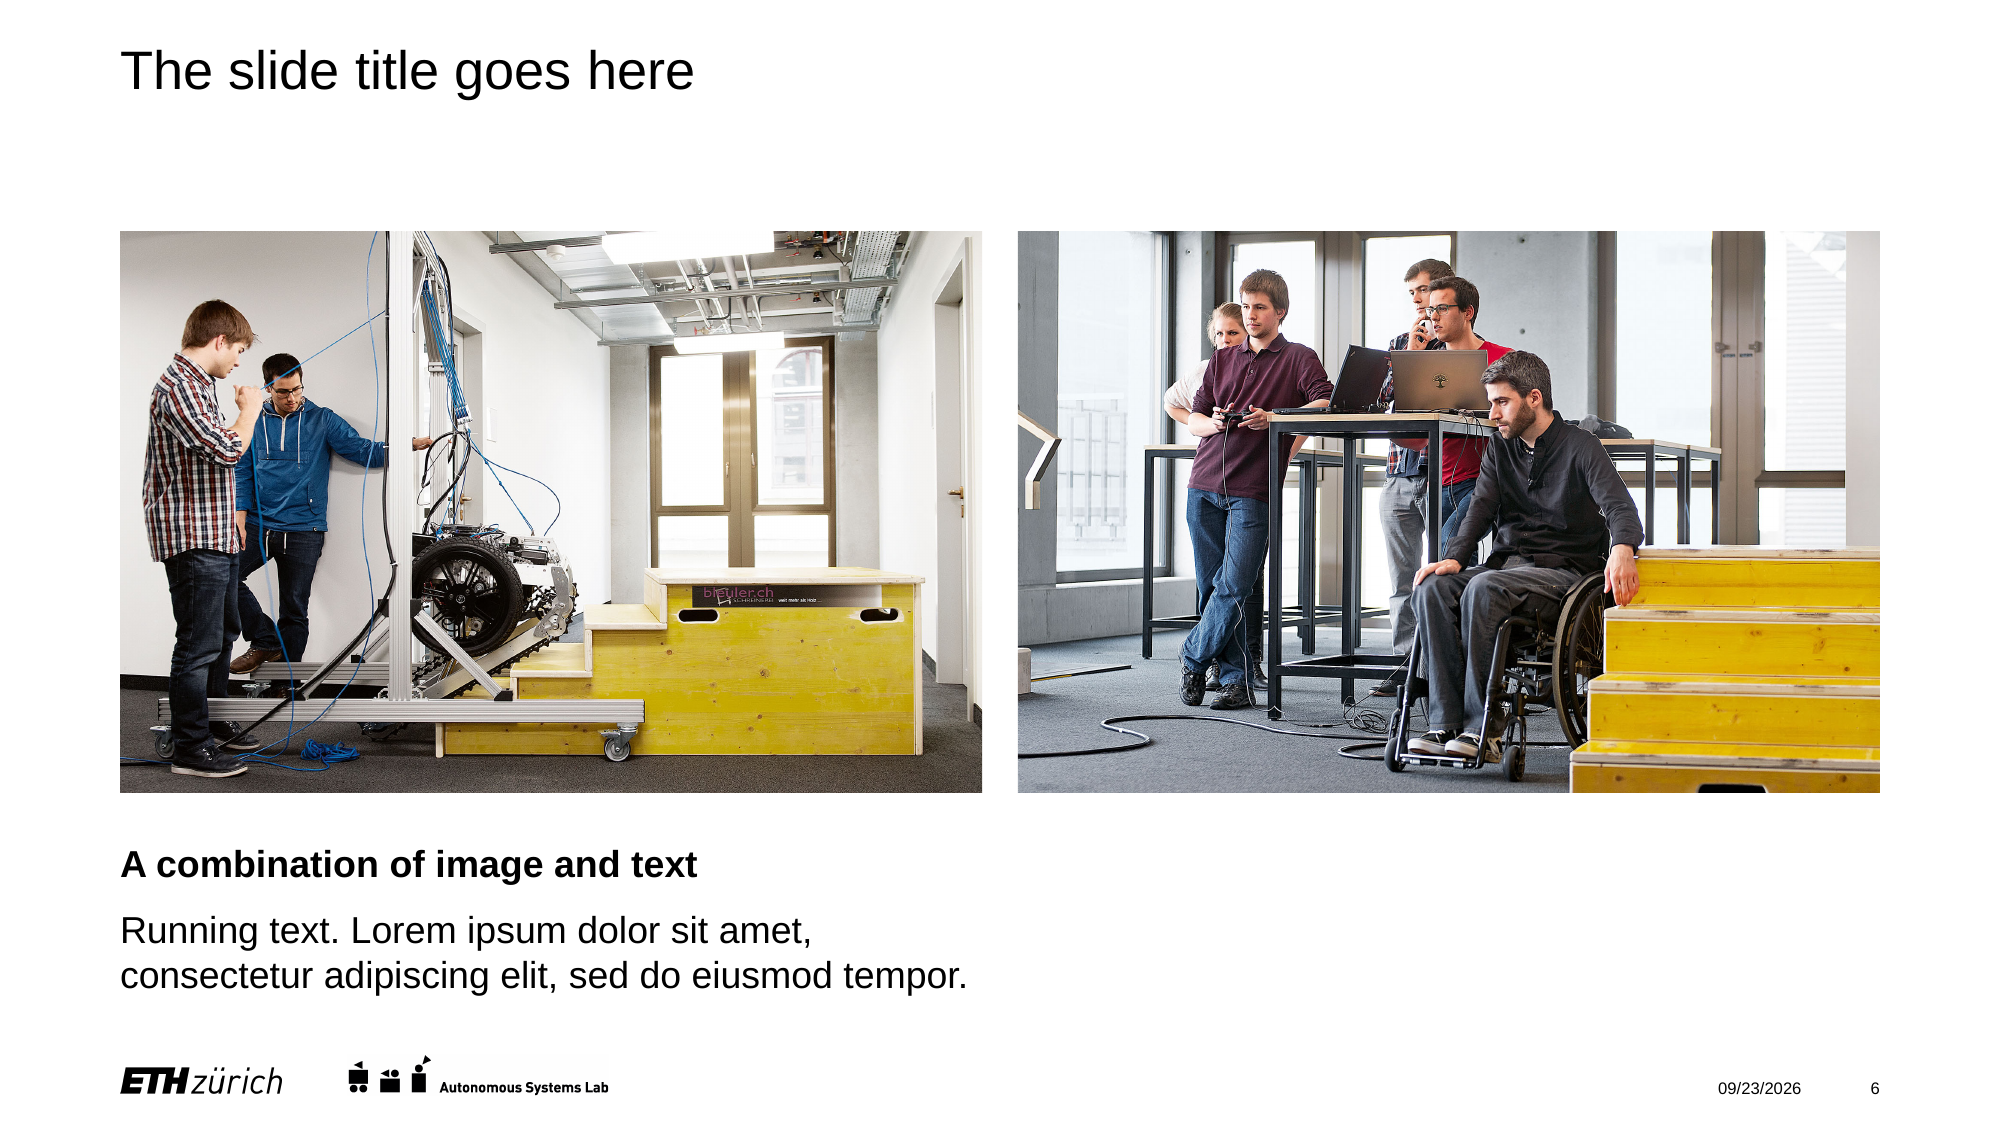

# The slide title goes here
A combination of image and text
Running text. Lorem ipsum dolor sit amet, consectetur adipiscing elit, sed do eiusmod tempor.